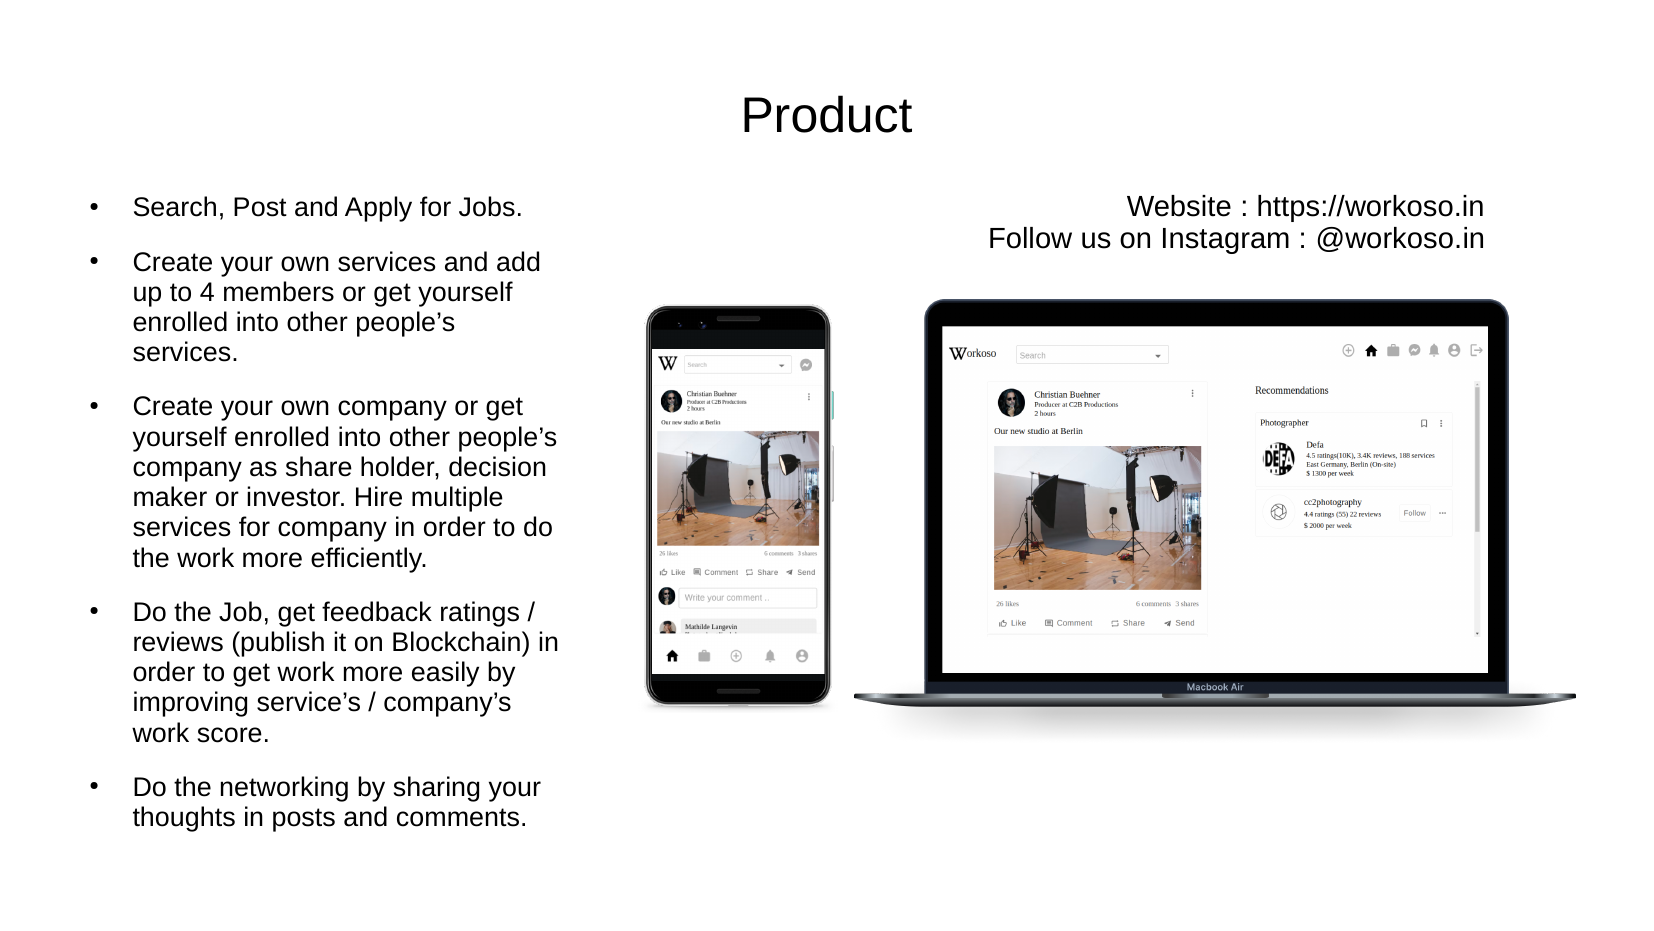

# Product
Website : https://workoso.in
Follow us on Instagram : @workoso.in
Search, Post and Apply for Jobs.
Create your own services and add up to 4 members or get yourself enrolled into other people’s services.
Create your own company or get yourself enrolled into other people’s company as share holder, decision maker or investor. Hire multiple services for company in order to do the work more efficiently.
Do the Job, get feedback ratings / reviews (publish it on Blockchain) in order to get work more easily by improving service’s / company’s work score.
Do the networking by sharing your thoughts in posts and comments.